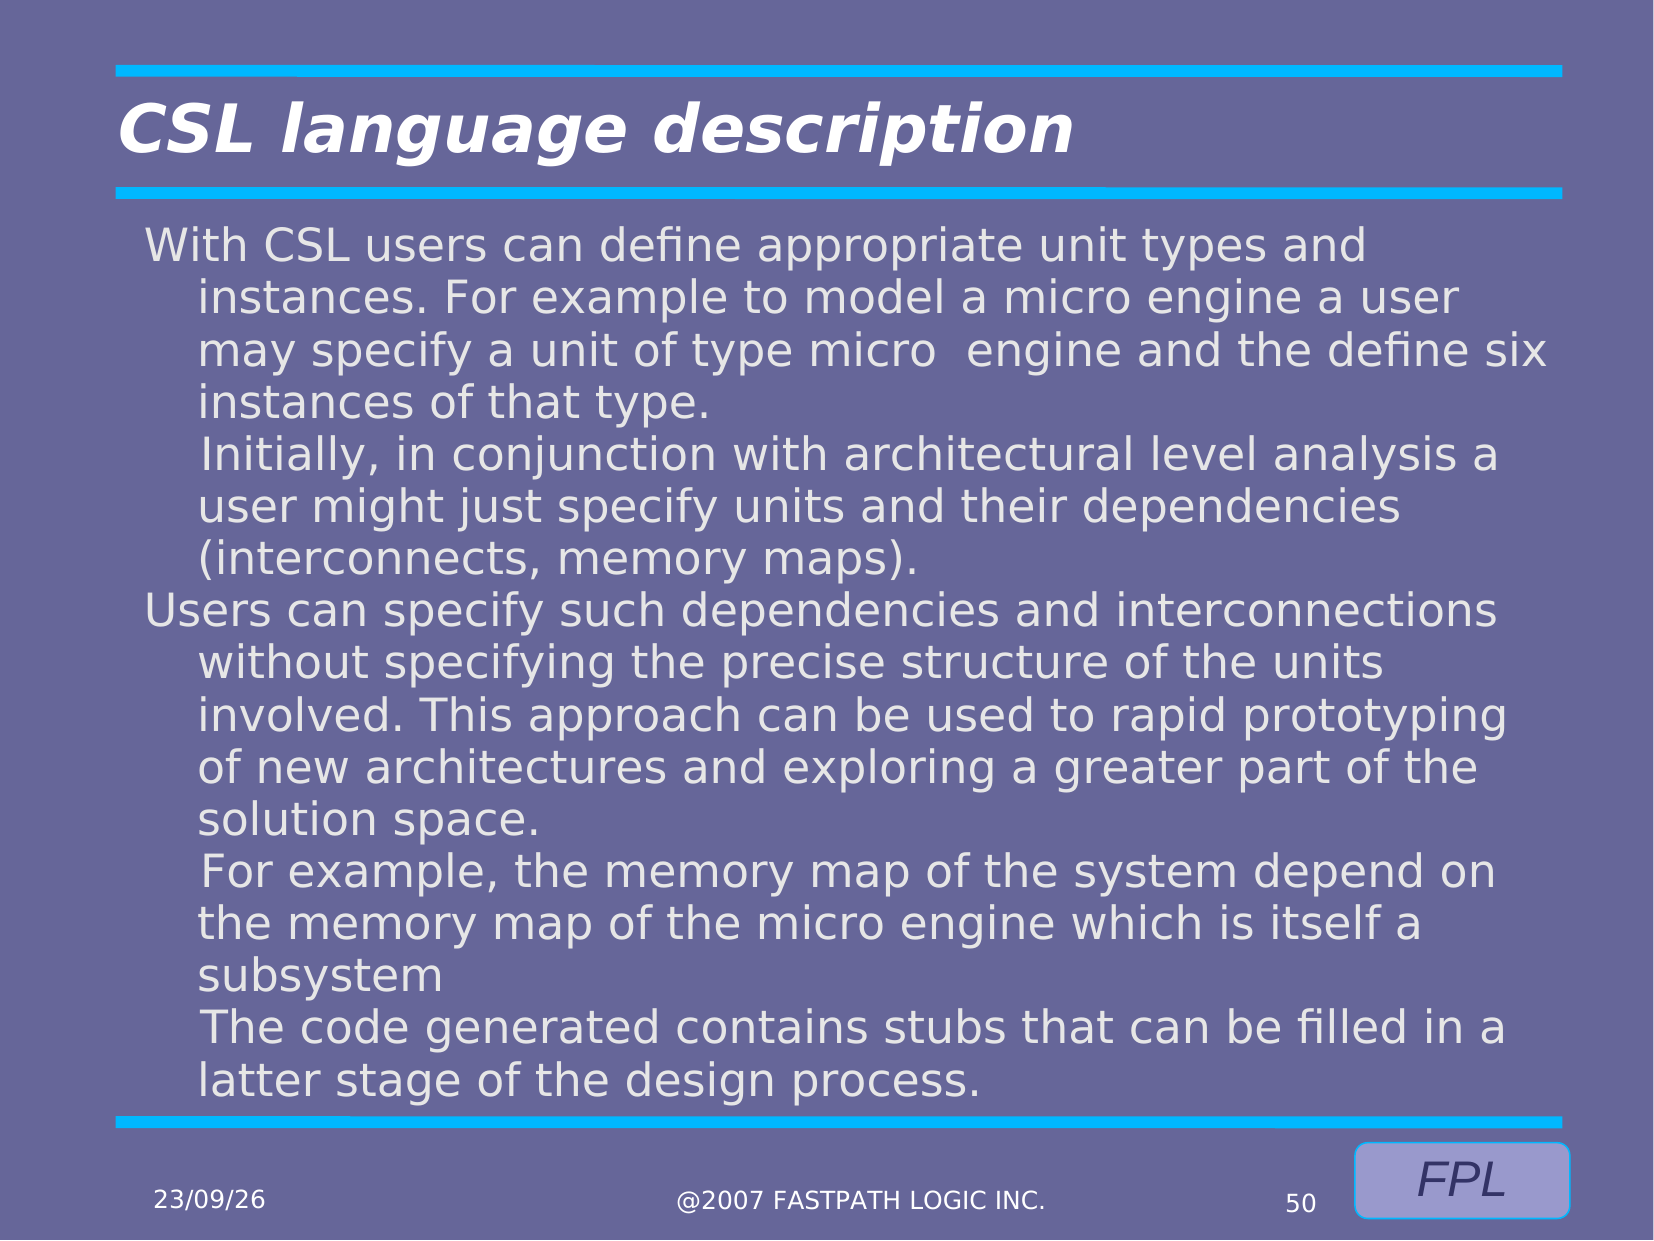

# CSL language description
With CSL users can define appropriate unit types and instances. For example to model a micro engine a user may specify a unit of type micro engine and the define six instances of that type.
	Initially, in conjunction with architectural level analysis a user might just specify units and their dependencies (interconnects, memory maps).
Users can specify such dependencies and interconnections without specifying the precise structure of the units involved. This approach can be used to rapid prototyping of new architectures and exploring a greater part of the solution space.
	For example, the memory map of the system depend on the memory map of the micro engine which is itself a subsystem
	The code generated contains stubs that can be filled in a latter stage of the design process.
50